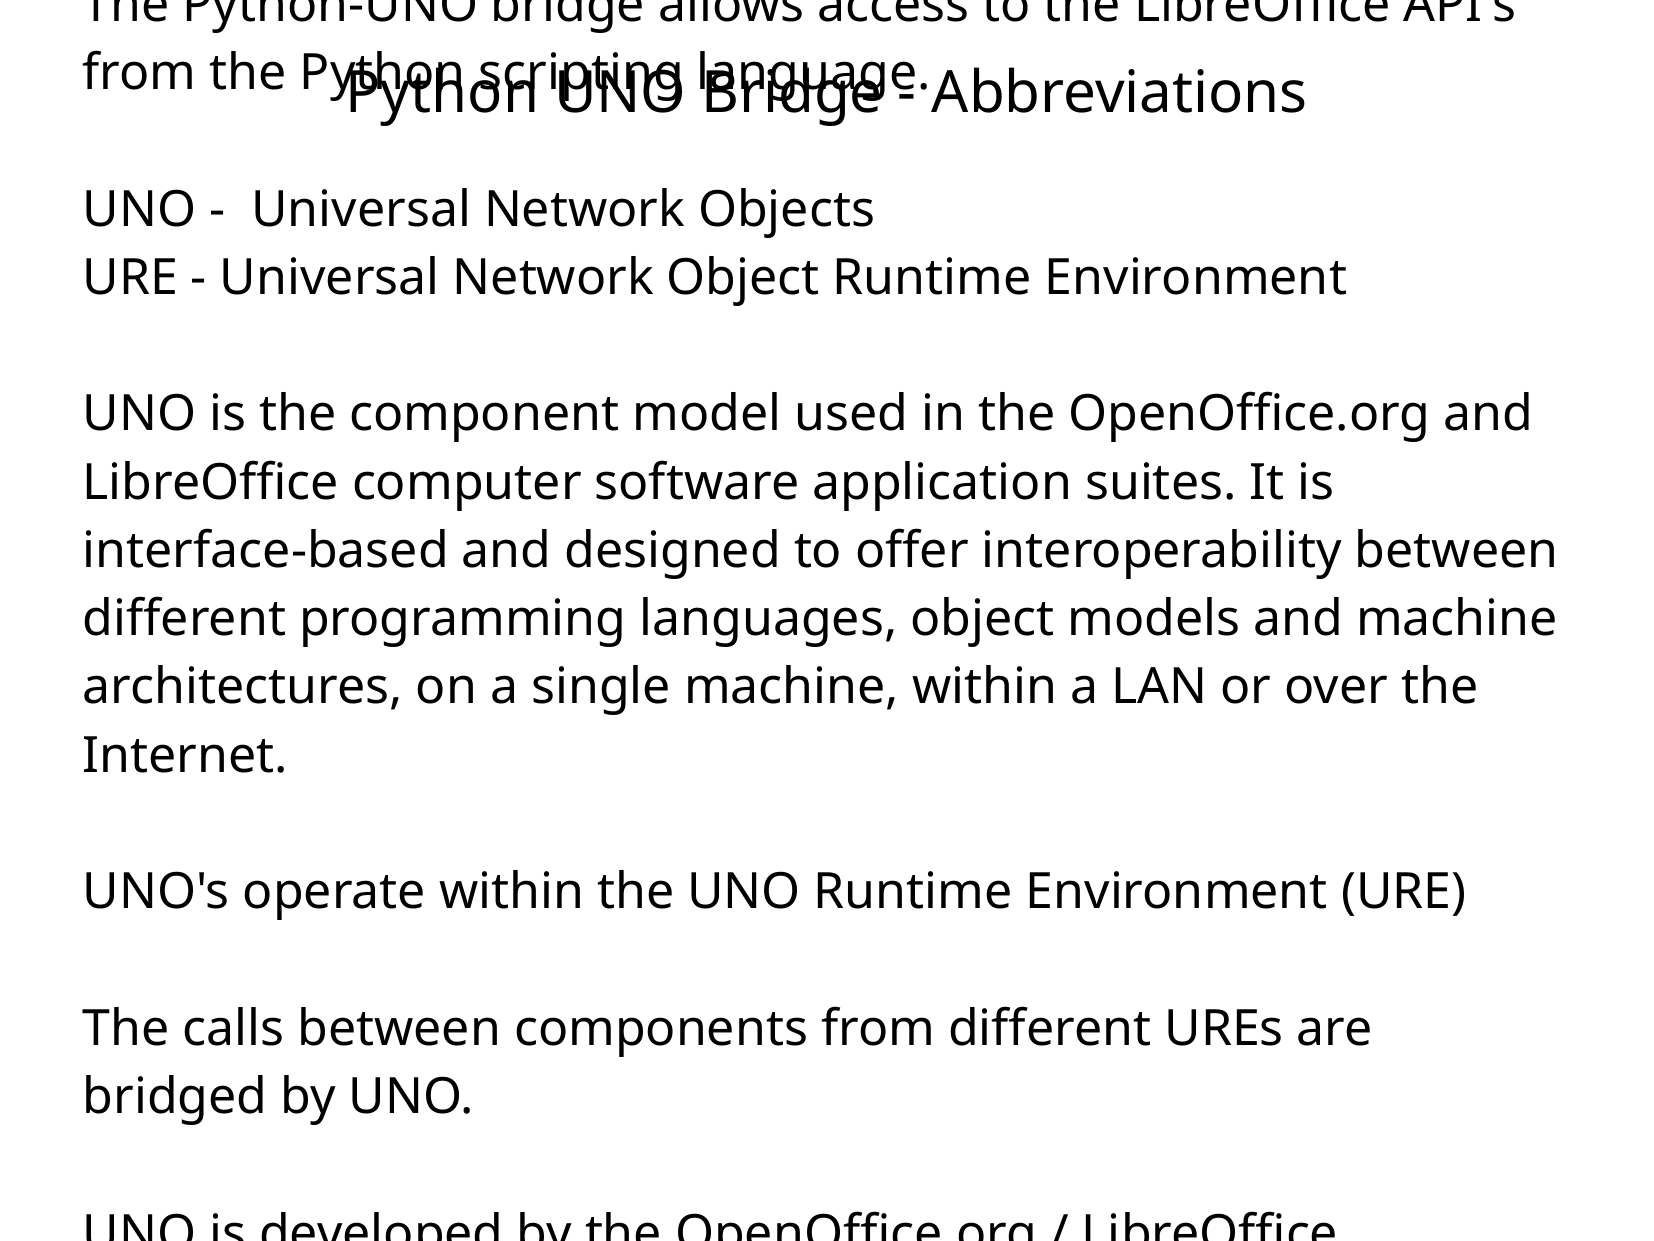

The Python-UNO bridge allows access to the LibreOffice API's from the Python scripting language.
UNO - Universal Network Objects
URE - Universal Network Object Runtime Environment
UNO is the component model used in the OpenOffice.org and LibreOffice computer software application suites. It is interface-based and designed to offer interoperability between different programming languages, object models and machine architectures, on a single machine, within a LAN or over the Internet.
UNO's operate within the UNO Runtime Environment (URE)
The calls between components from different UREs are bridged by UNO.
UNO is developed by the OpenOffice.org / LibreOffice community
# Python UNO Bridge - Abbreviations